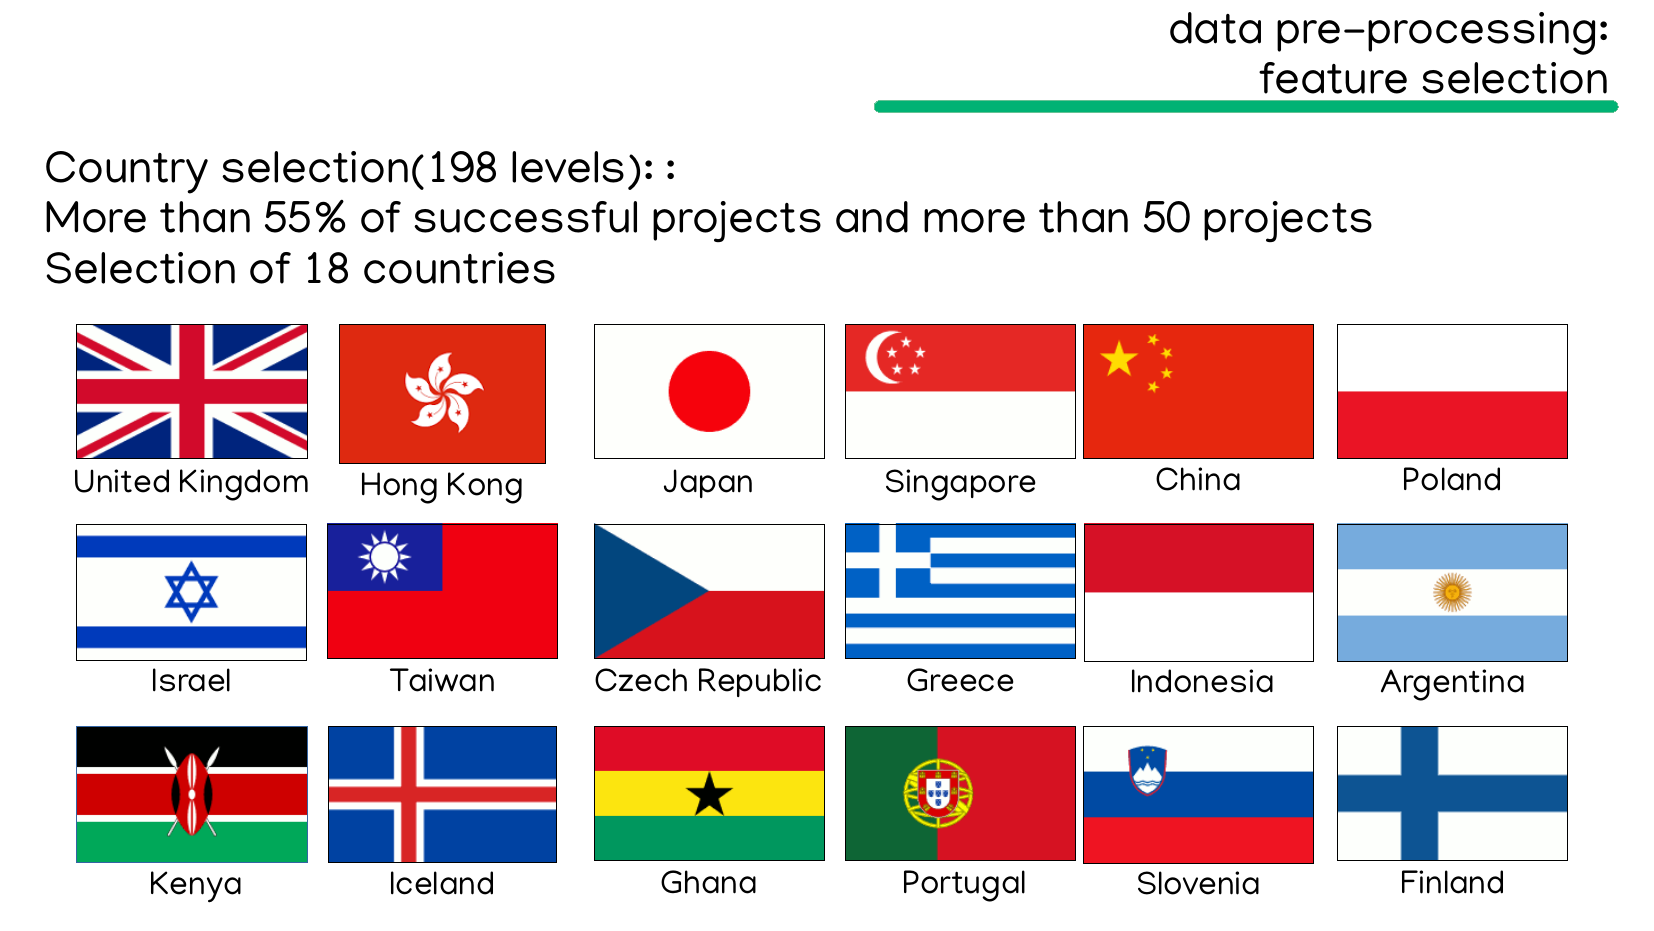

data pre-processing:
feature selection
Country selection(198 levels): :
More than 55% of successful projects and more than 50 projects
Selection of 18 countries
United Kingdom
Hong Kong
Japan
Singapore
China
Poland
Israel
Taiwan
Czech Republic
Greece
 Indonesia
Argentina
 Kenya
Iceland
Ghana
 Portugal
Slovenia
Finland